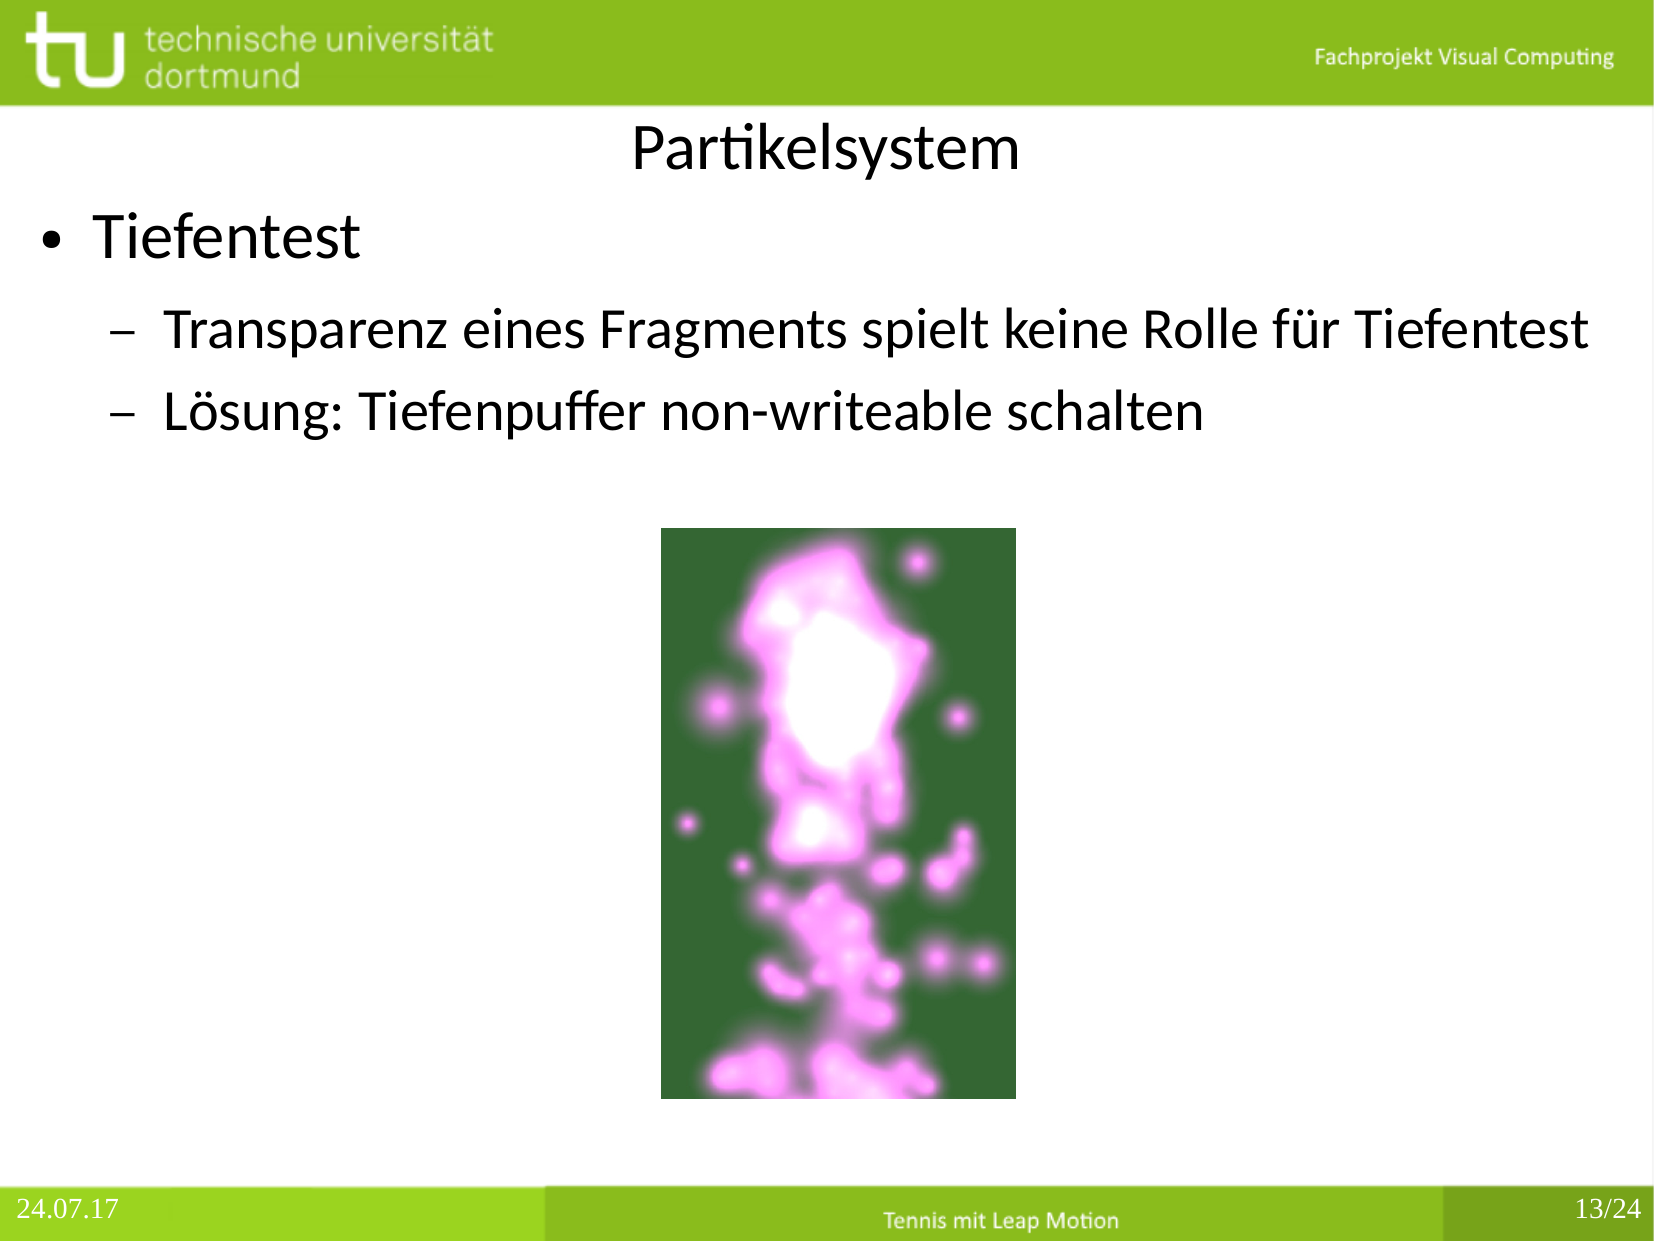

# Partikelsystem
Tiefentest
Transparenz eines Fragments spielt keine Rolle für Tiefentest
Lösung: Tiefenpuffer non-writeable schalten
24.07.17
13